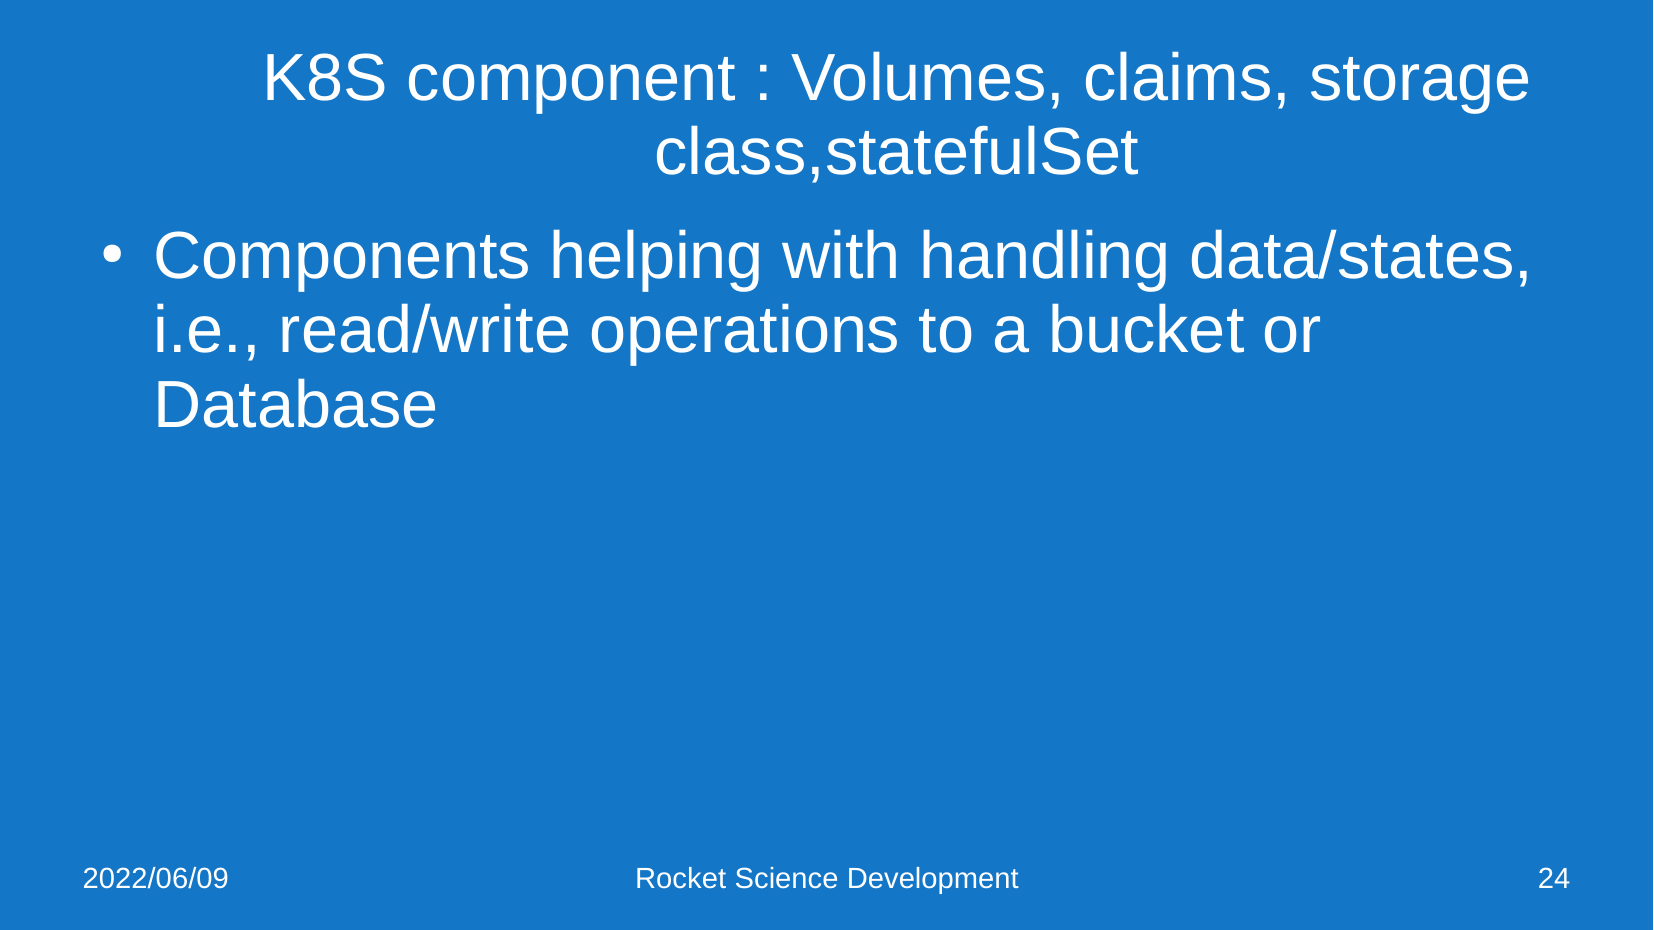

# K8S component : Volumes, claims, storage class,statefulSet
Components helping with handling data/states, i.e., read/write operations to a bucket or Database
2022/06/09
Rocket Science Development
24